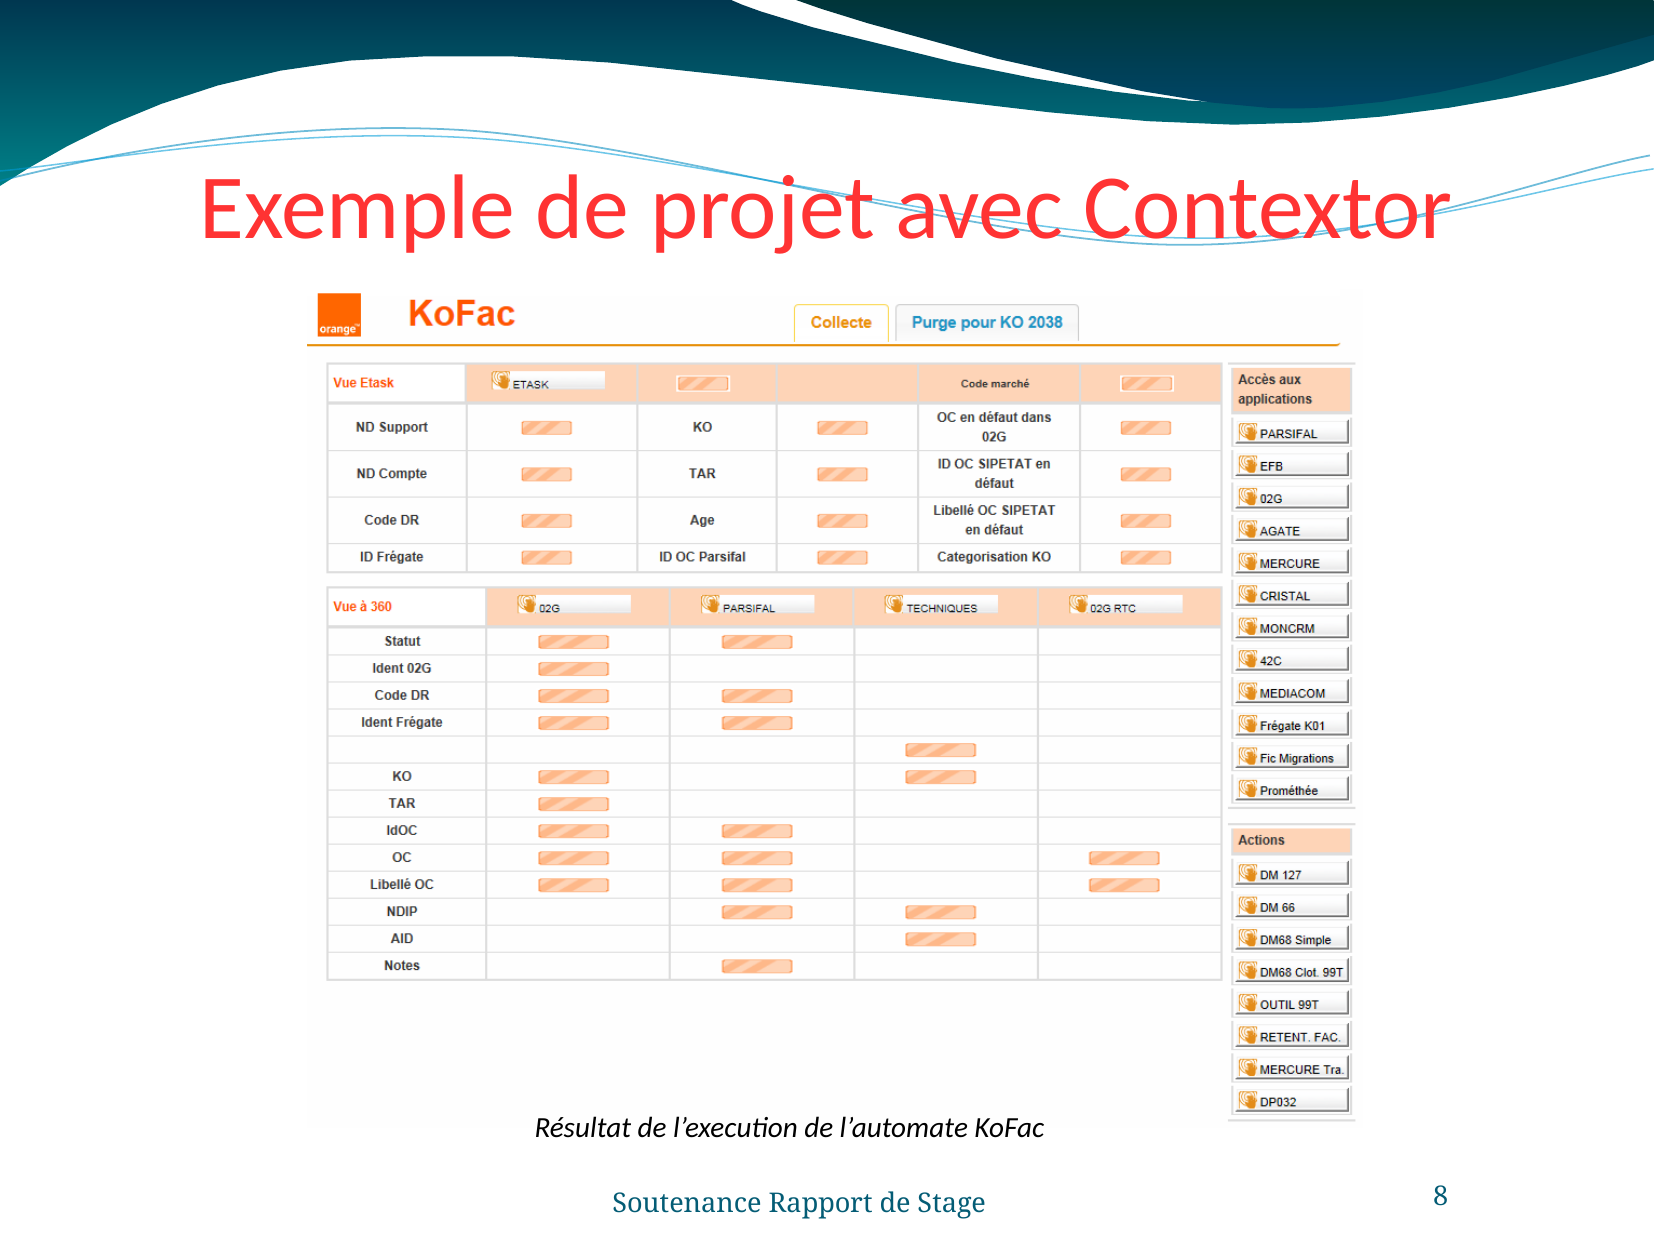

# Exemple de projet avec Contextor
Résultat de l’execution de l’automate KoFac
Soutenance Rapport de Stage